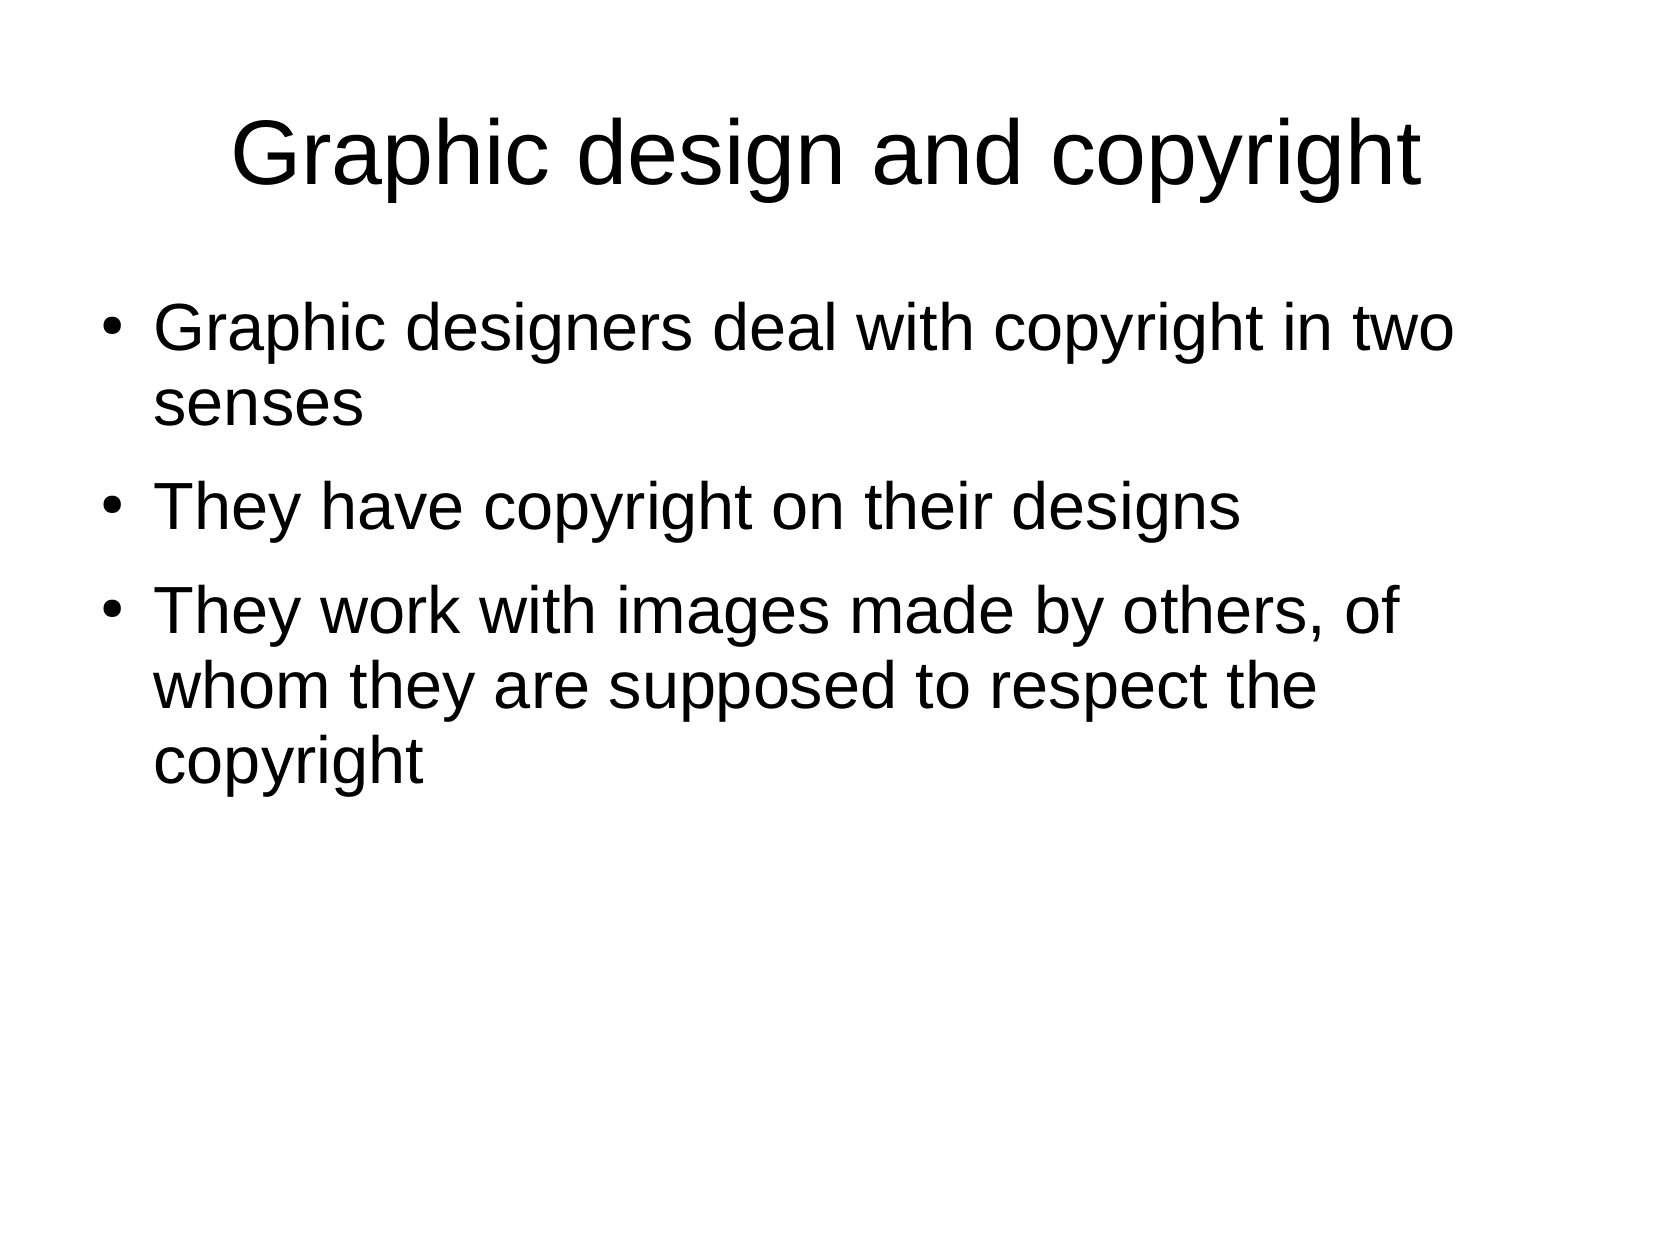

# Graphic design and copyright
Graphic designers deal with copyright in two senses
They have copyright on their designs
They work with images made by others, of whom they are supposed to respect the copyright